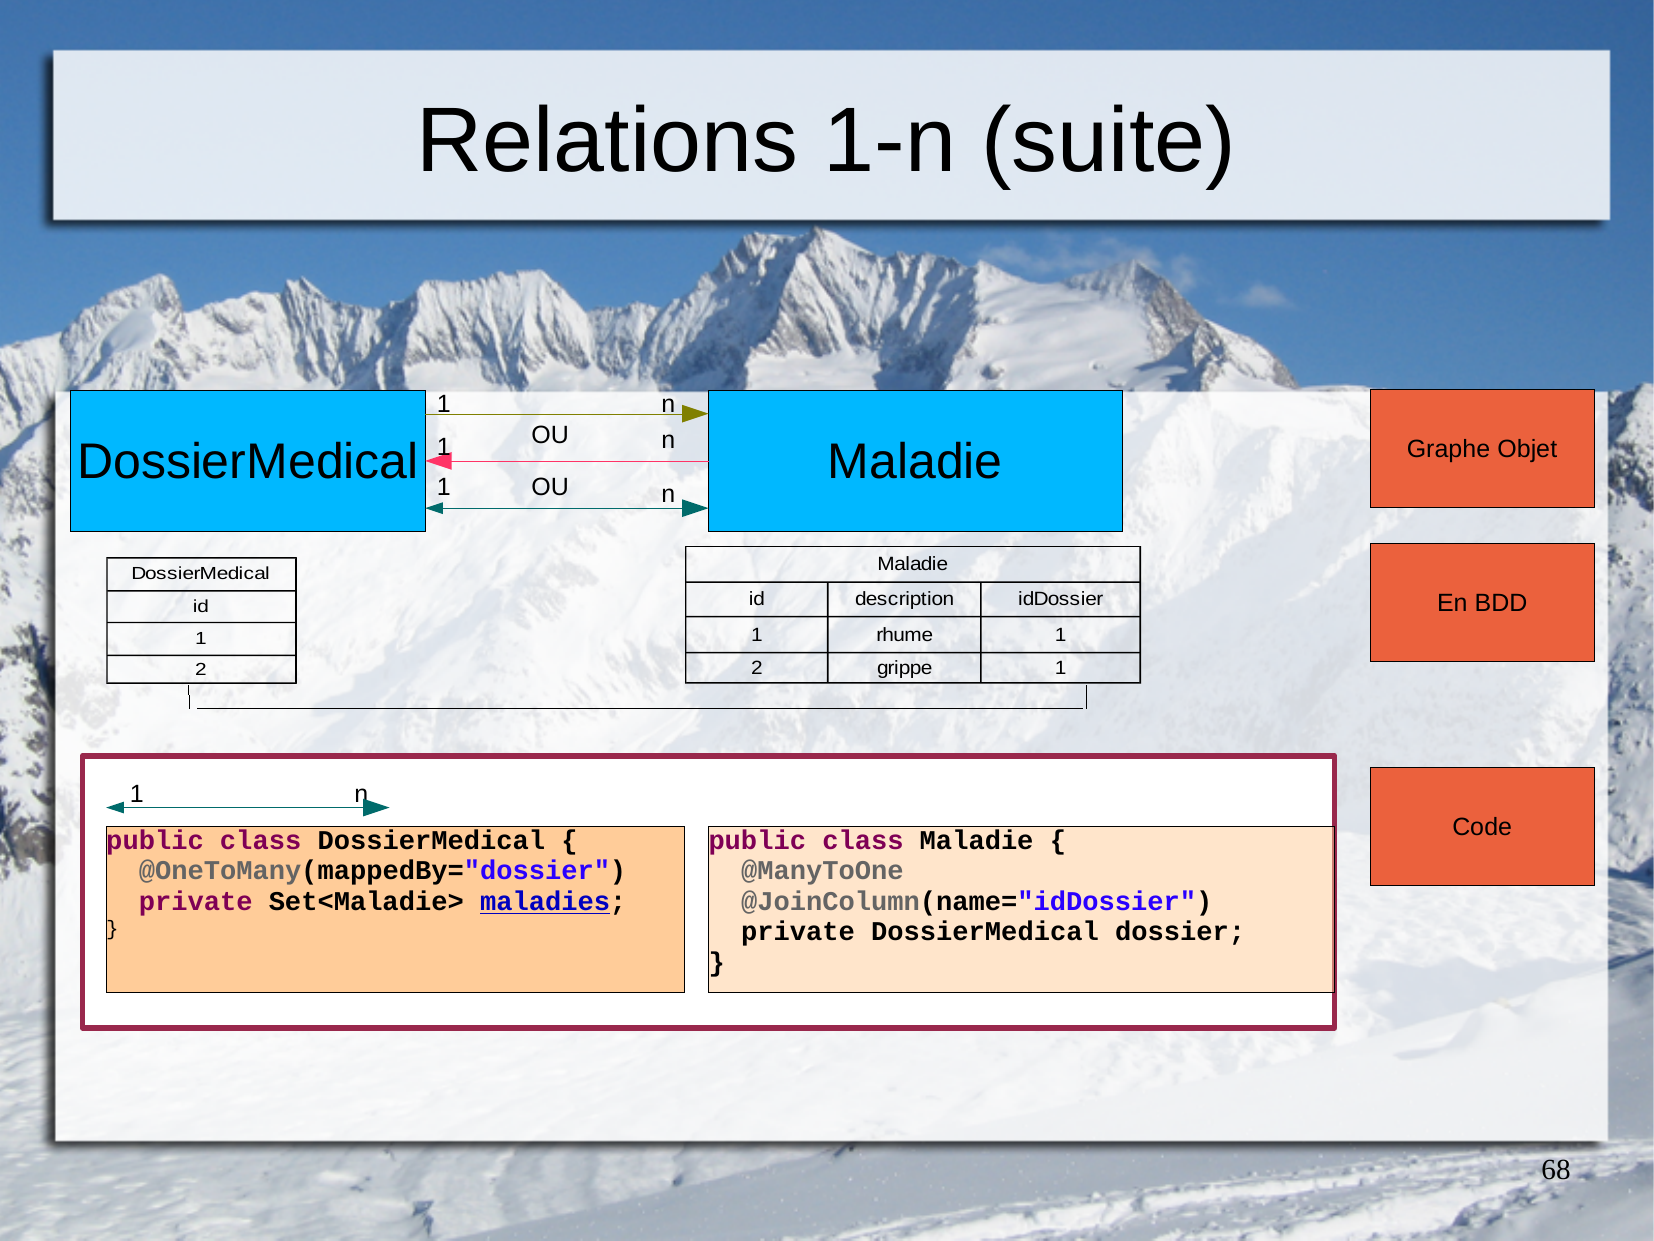

# Relations 1-n (suite)
Graphe Objet
DossierMedical
1
n
Maladie
OU
n
1
OU
1
n
En BDD
Code
1
n
public class DossierMedical {
 @OneToMany(mappedBy="dossier")
 private Set<Maladie> maladies;
}
public class Maladie {
 @ManyToOne
 @JoinColumn(name="idDossier")
 private DossierMedical dossier;
}
68